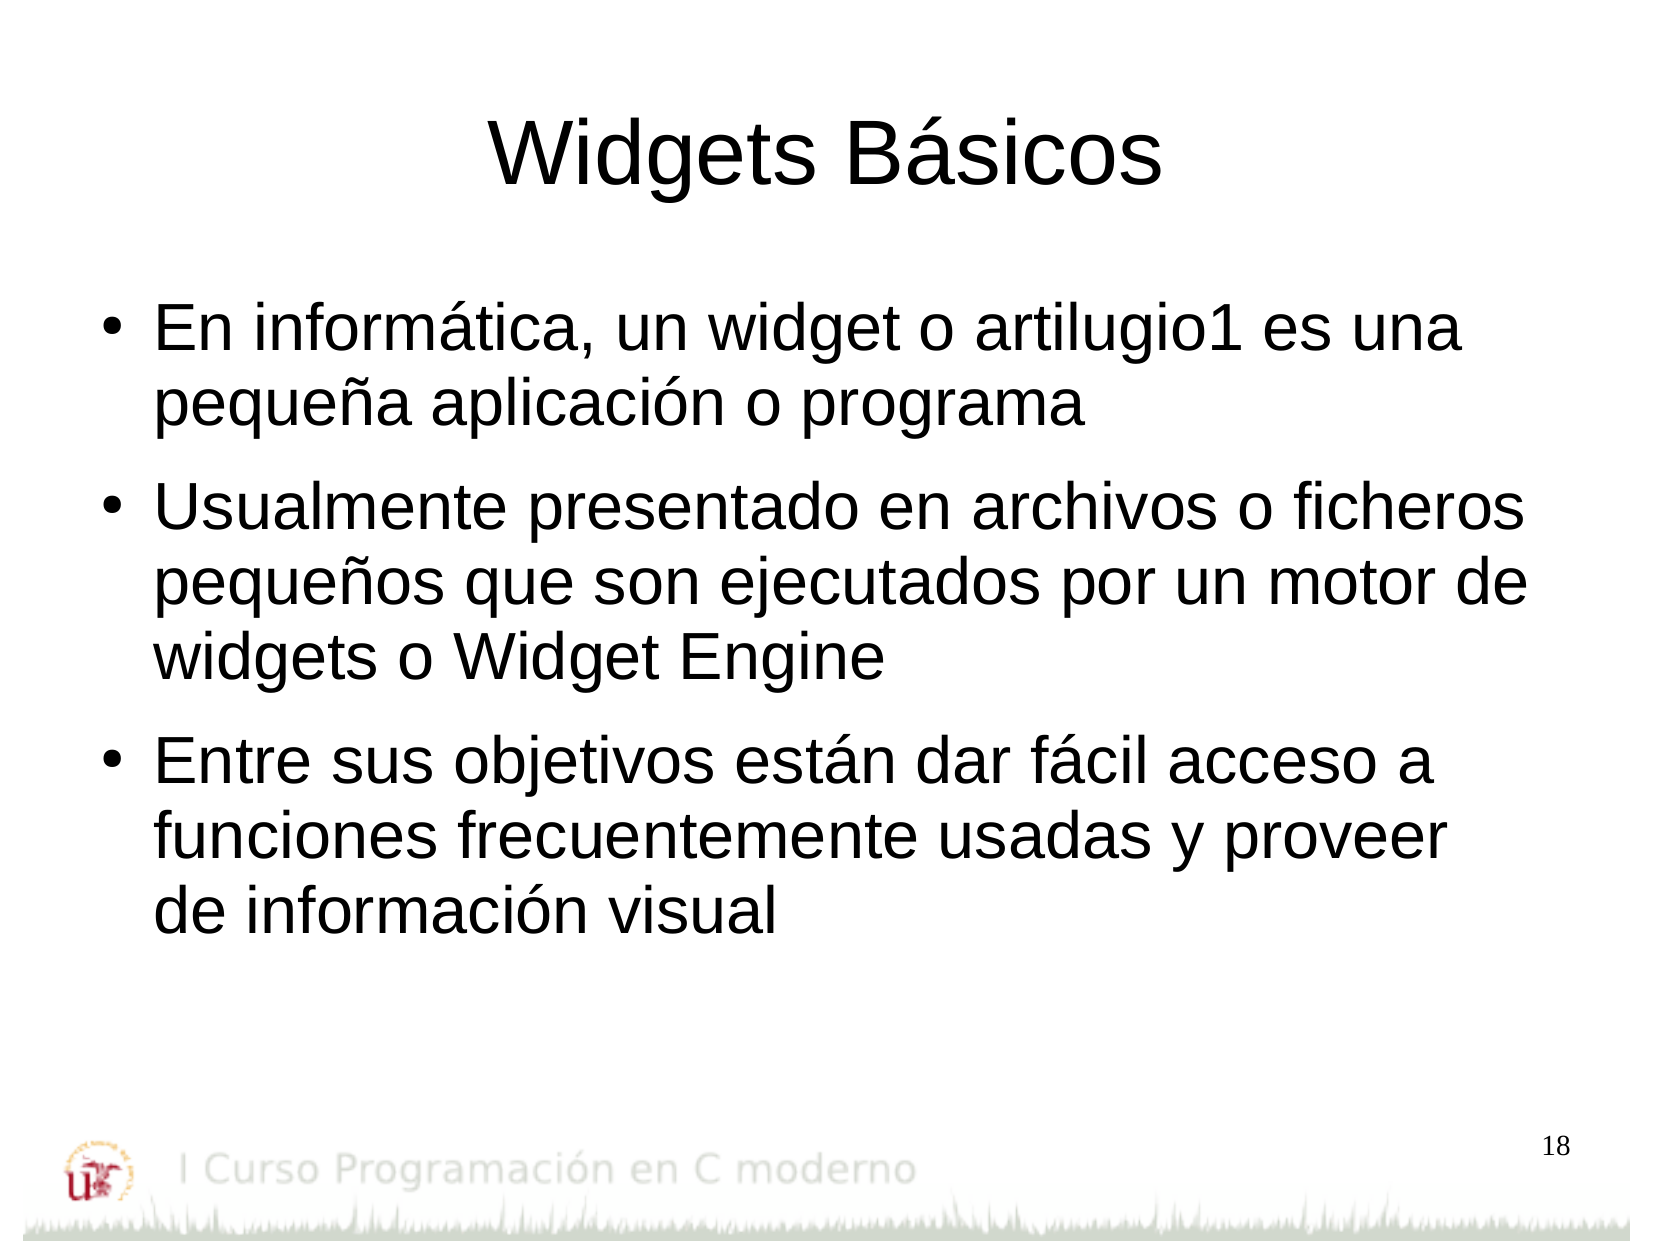

# Widgets Básicos
En informática, un widget o artilugio1 es una pequeña aplicación o programa
Usualmente presentado en archivos o ficheros pequeños que son ejecutados por un motor de widgets o Widget Engine
Entre sus objetivos están dar fácil acceso a funciones frecuentemente usadas y proveer de información visual
18